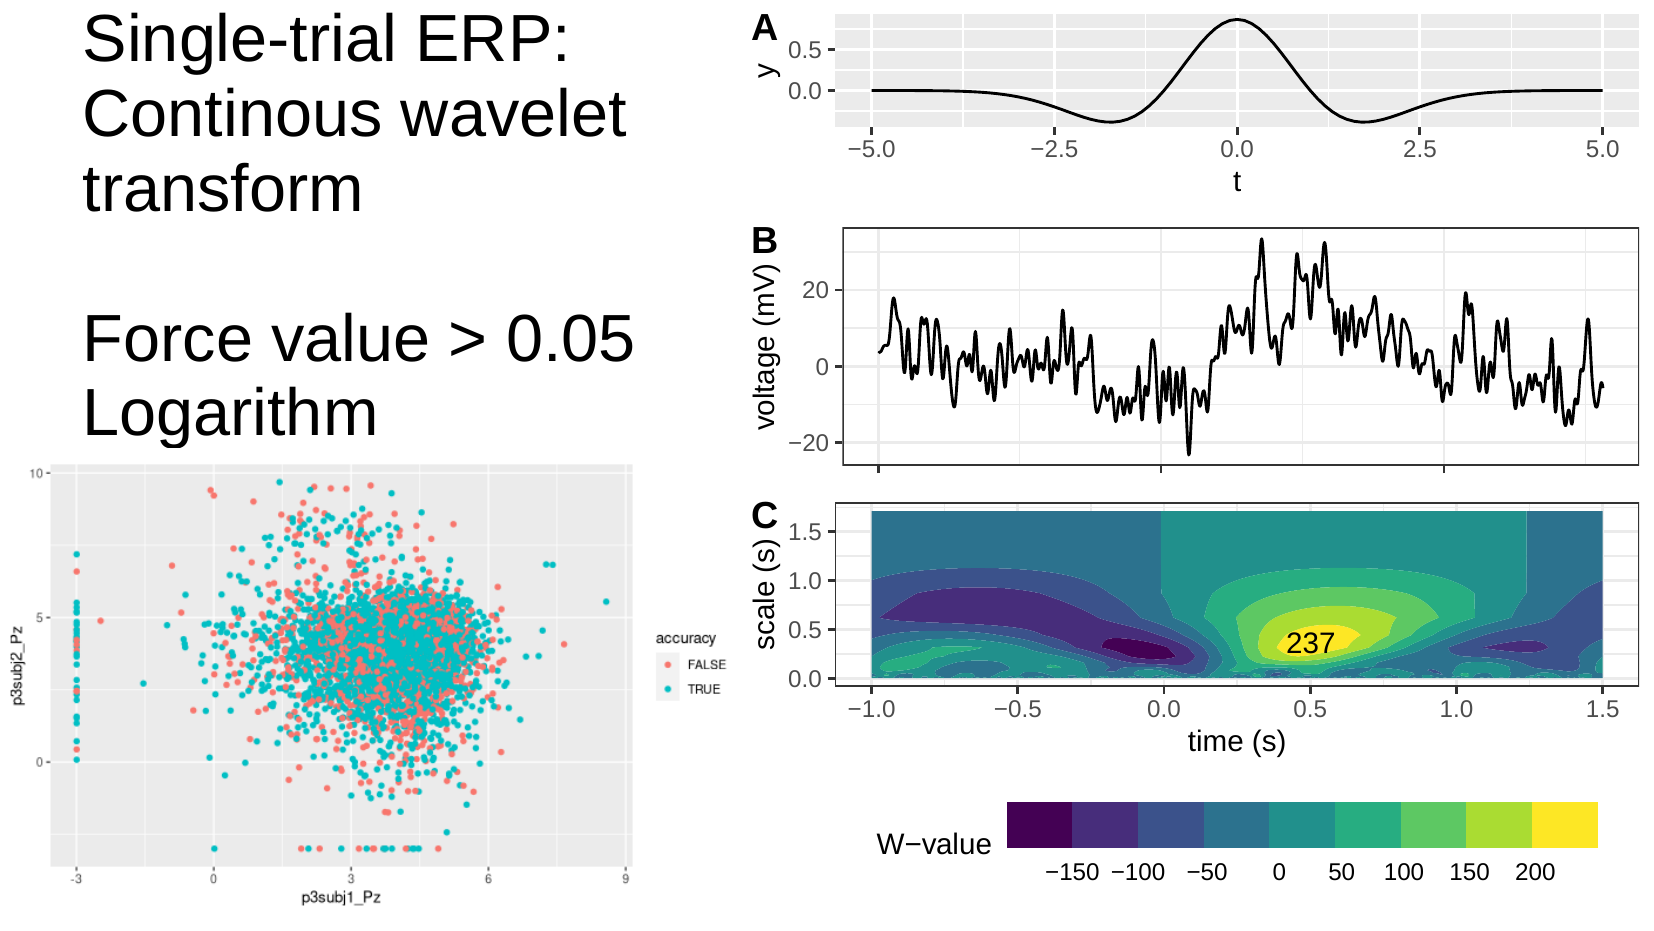

# Single-trial ERP:
Continous wavelet
transform
Force value > 0.05
Logarithm